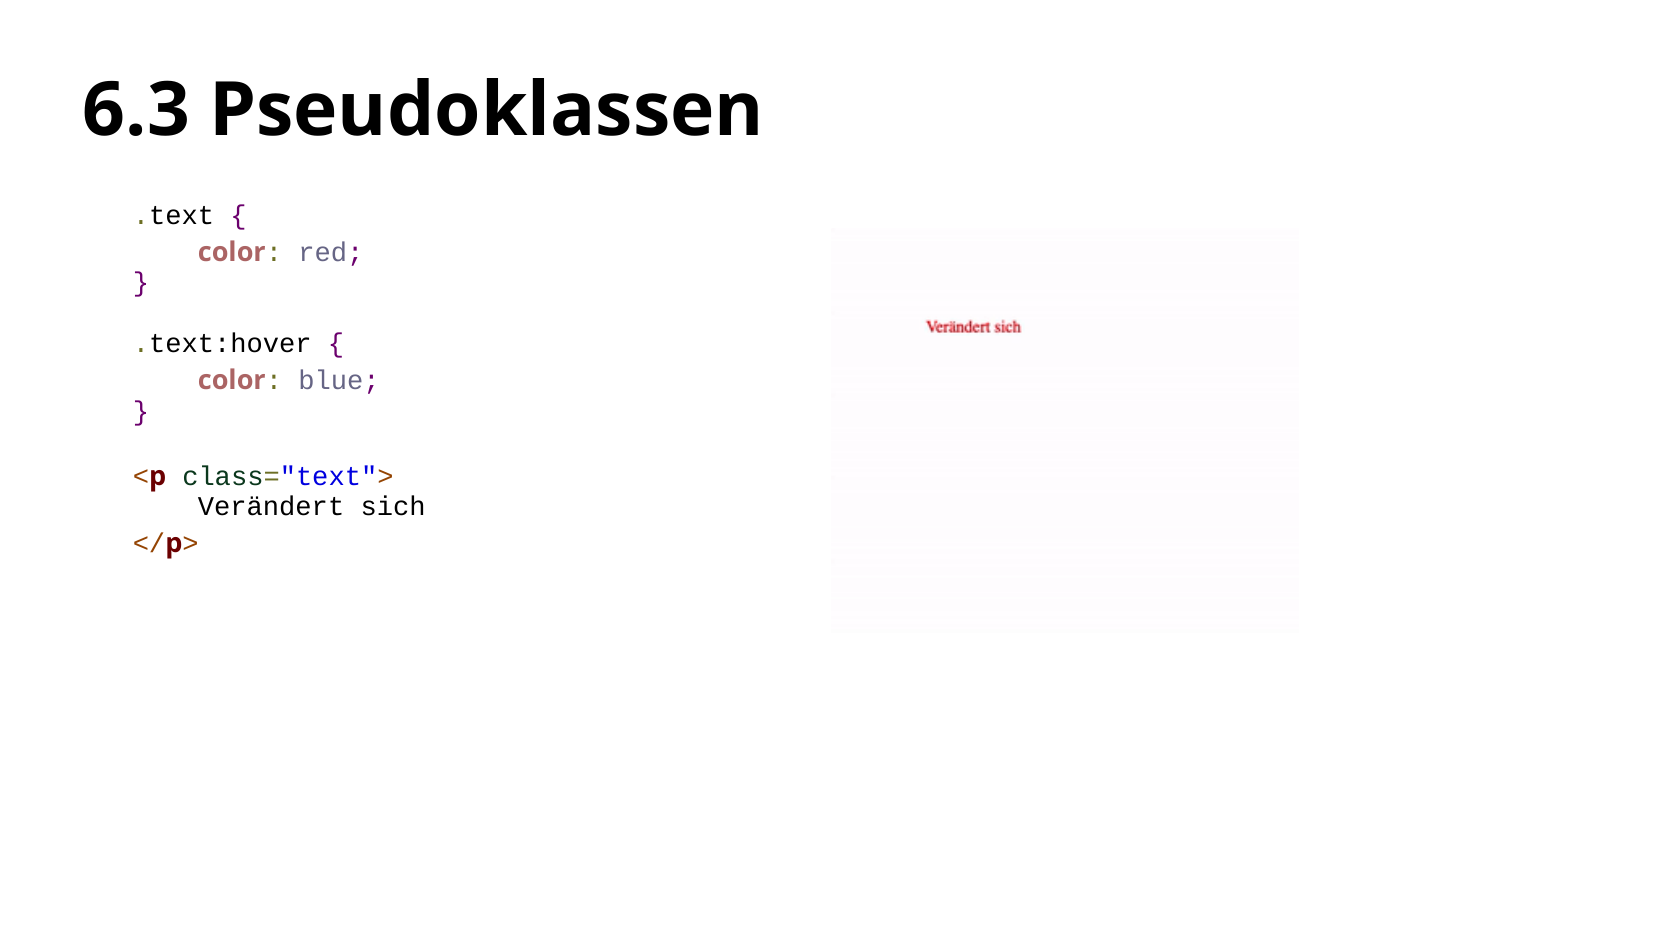

# 6.3 Pseudoklassen
.text {
 color: red;
}
.text:hover {
 color: blue;
}
<p class="text">
 Verändert sich
</p>